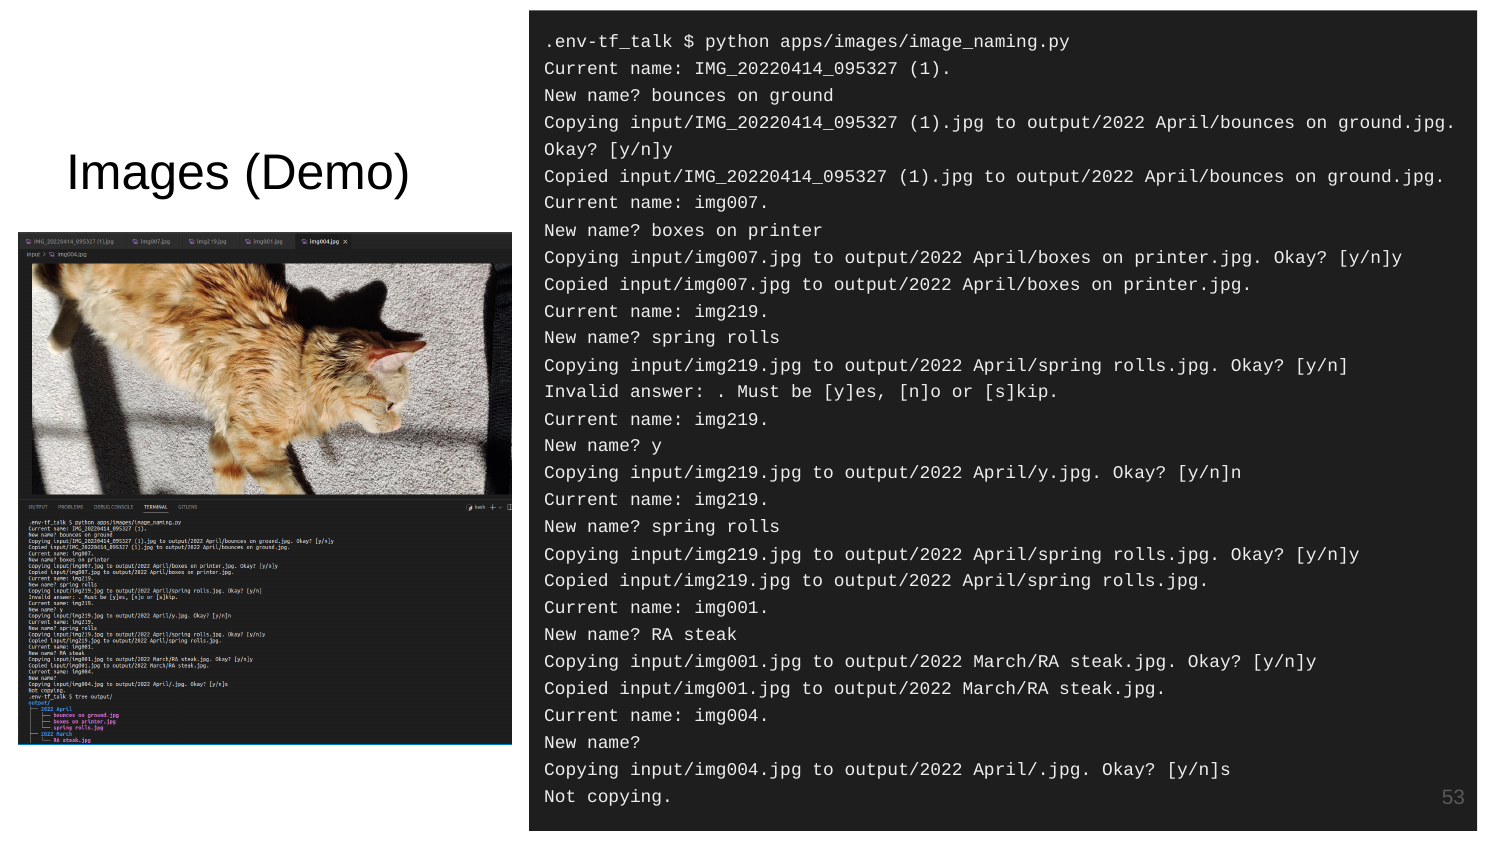

.env-tf_talk $ python apps/images/image_naming.py
Current name: IMG_20220414_095327 (1).
New name? bounces on ground
Copying input/IMG_20220414_095327 (1).jpg to output/2022 April/bounces on ground.jpg. Okay? [y/n]y
Copied input/IMG_20220414_095327 (1).jpg to output/2022 April/bounces on ground.jpg.
Current name: img007.
New name? boxes on printer
Copying input/img007.jpg to output/2022 April/boxes on printer.jpg. Okay? [y/n]y
Copied input/img007.jpg to output/2022 April/boxes on printer.jpg.
Current name: img219.
New name? spring rolls
Copying input/img219.jpg to output/2022 April/spring rolls.jpg. Okay? [y/n]
Invalid answer: . Must be [y]es, [n]o or [s]kip.
Current name: img219.
New name? y
Copying input/img219.jpg to output/2022 April/y.jpg. Okay? [y/n]n
Current name: img219.
New name? spring rolls
Copying input/img219.jpg to output/2022 April/spring rolls.jpg. Okay? [y/n]y
Copied input/img219.jpg to output/2022 April/spring rolls.jpg.
Current name: img001.
New name? RA steak
Copying input/img001.jpg to output/2022 March/RA steak.jpg. Okay? [y/n]y
Copied input/img001.jpg to output/2022 March/RA steak.jpg.
Current name: img004.
New name?
Copying input/img004.jpg to output/2022 April/.jpg. Okay? [y/n]s
Not copying.
# Images (Demo)
Input loops
Datetime module
Writing to a file